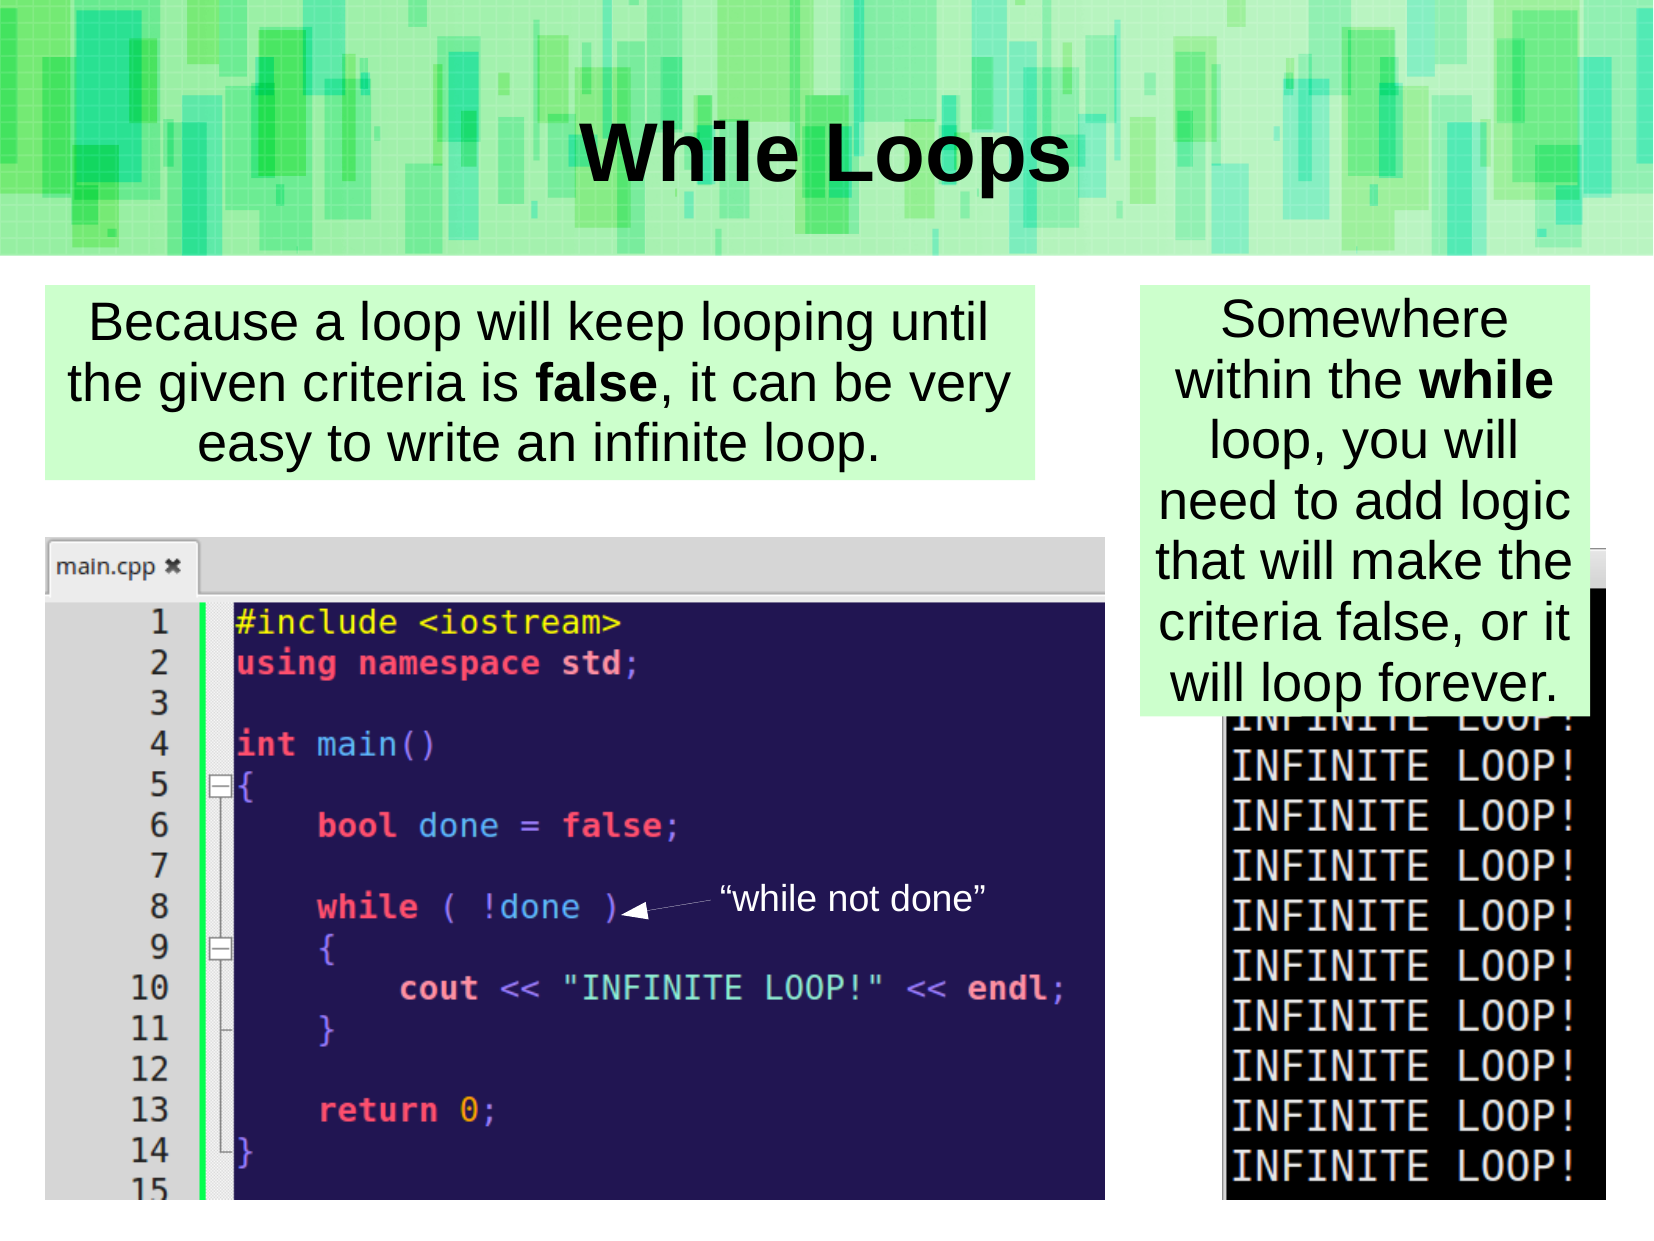

# While Loops
Because a loop will keep looping until the given criteria is false, it can be very easy to write an infinite loop.
Somewhere within the while loop, you will need to add logic that will make the criteria false, or it will loop forever.
“while not done”